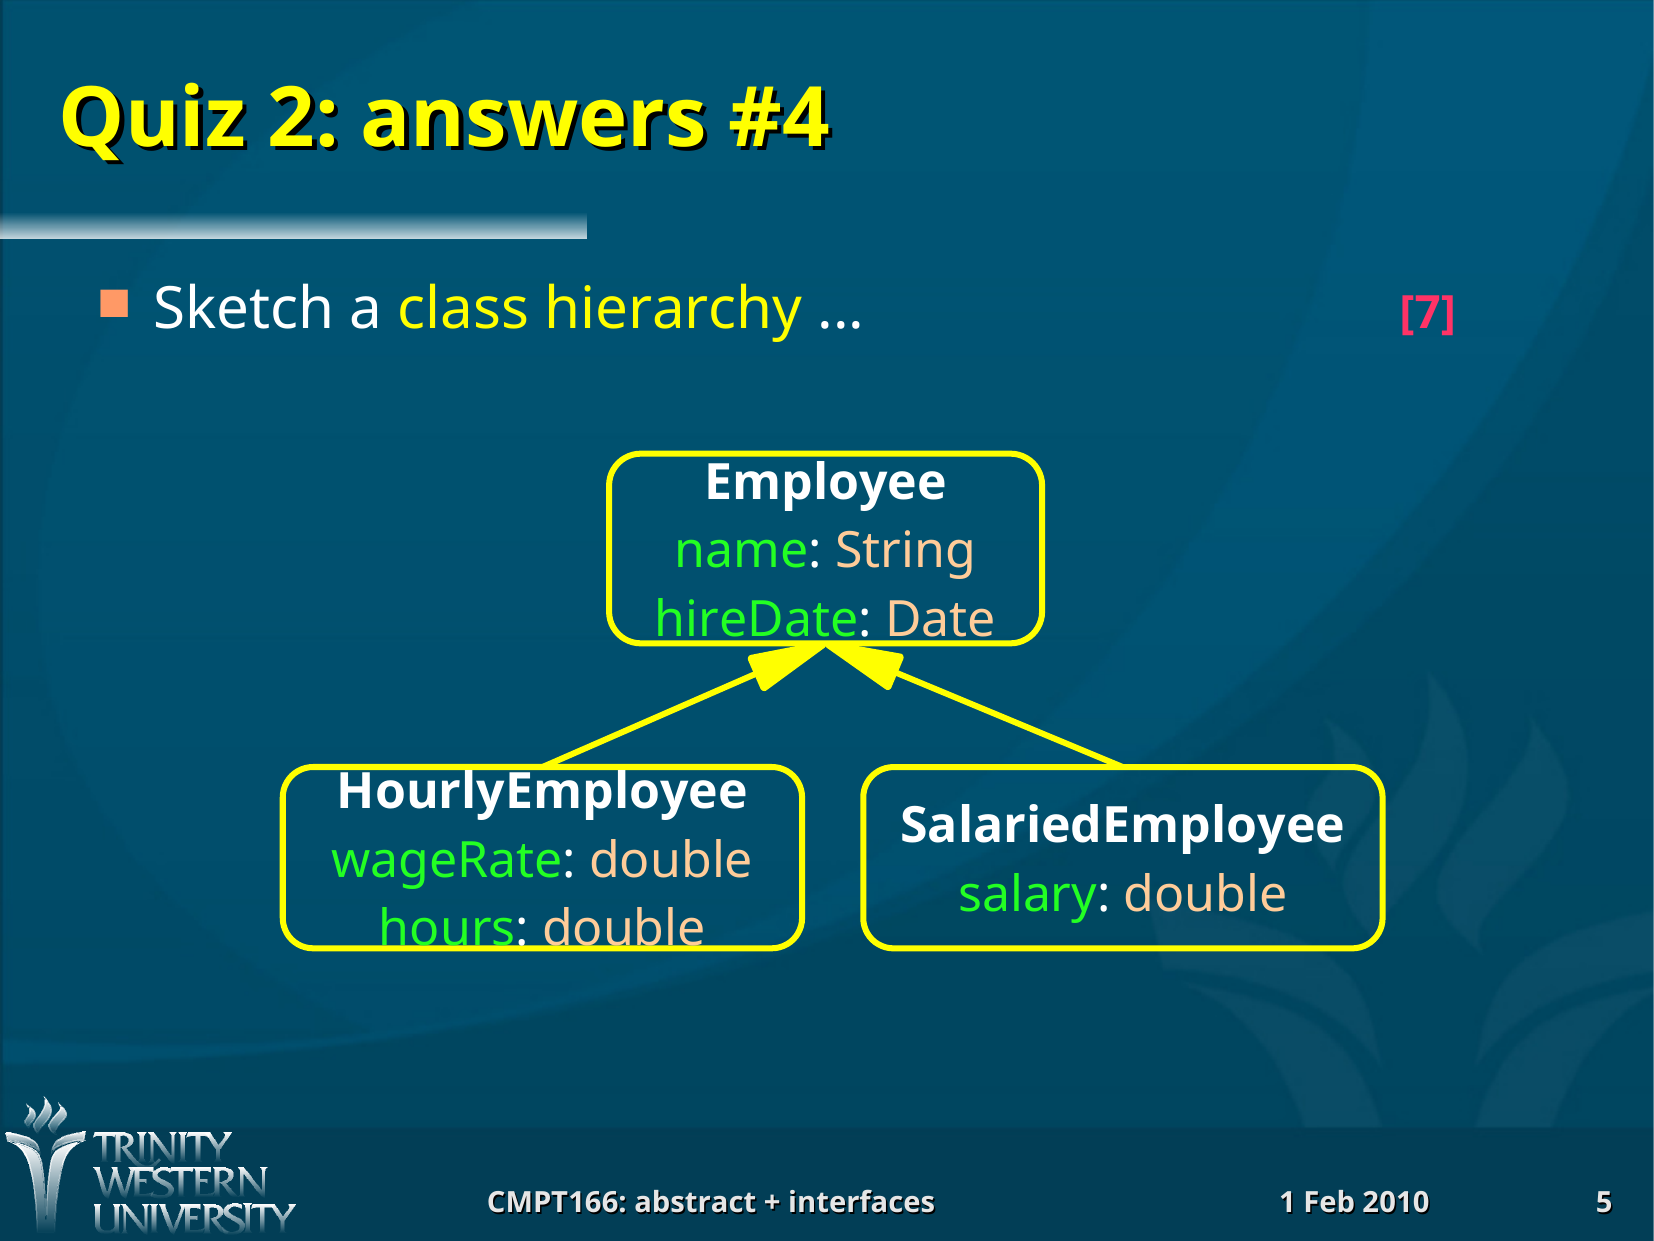

# Quiz 2: answers #4
Sketch a class hierarchy ...							 [7]
Employee
name: String
hireDate: Date
HourlyEmployee
wageRate: double
hours: double
SalariedEmployee
salary: double
CMPT166: abstract + interfaces
1 Feb 2010
5